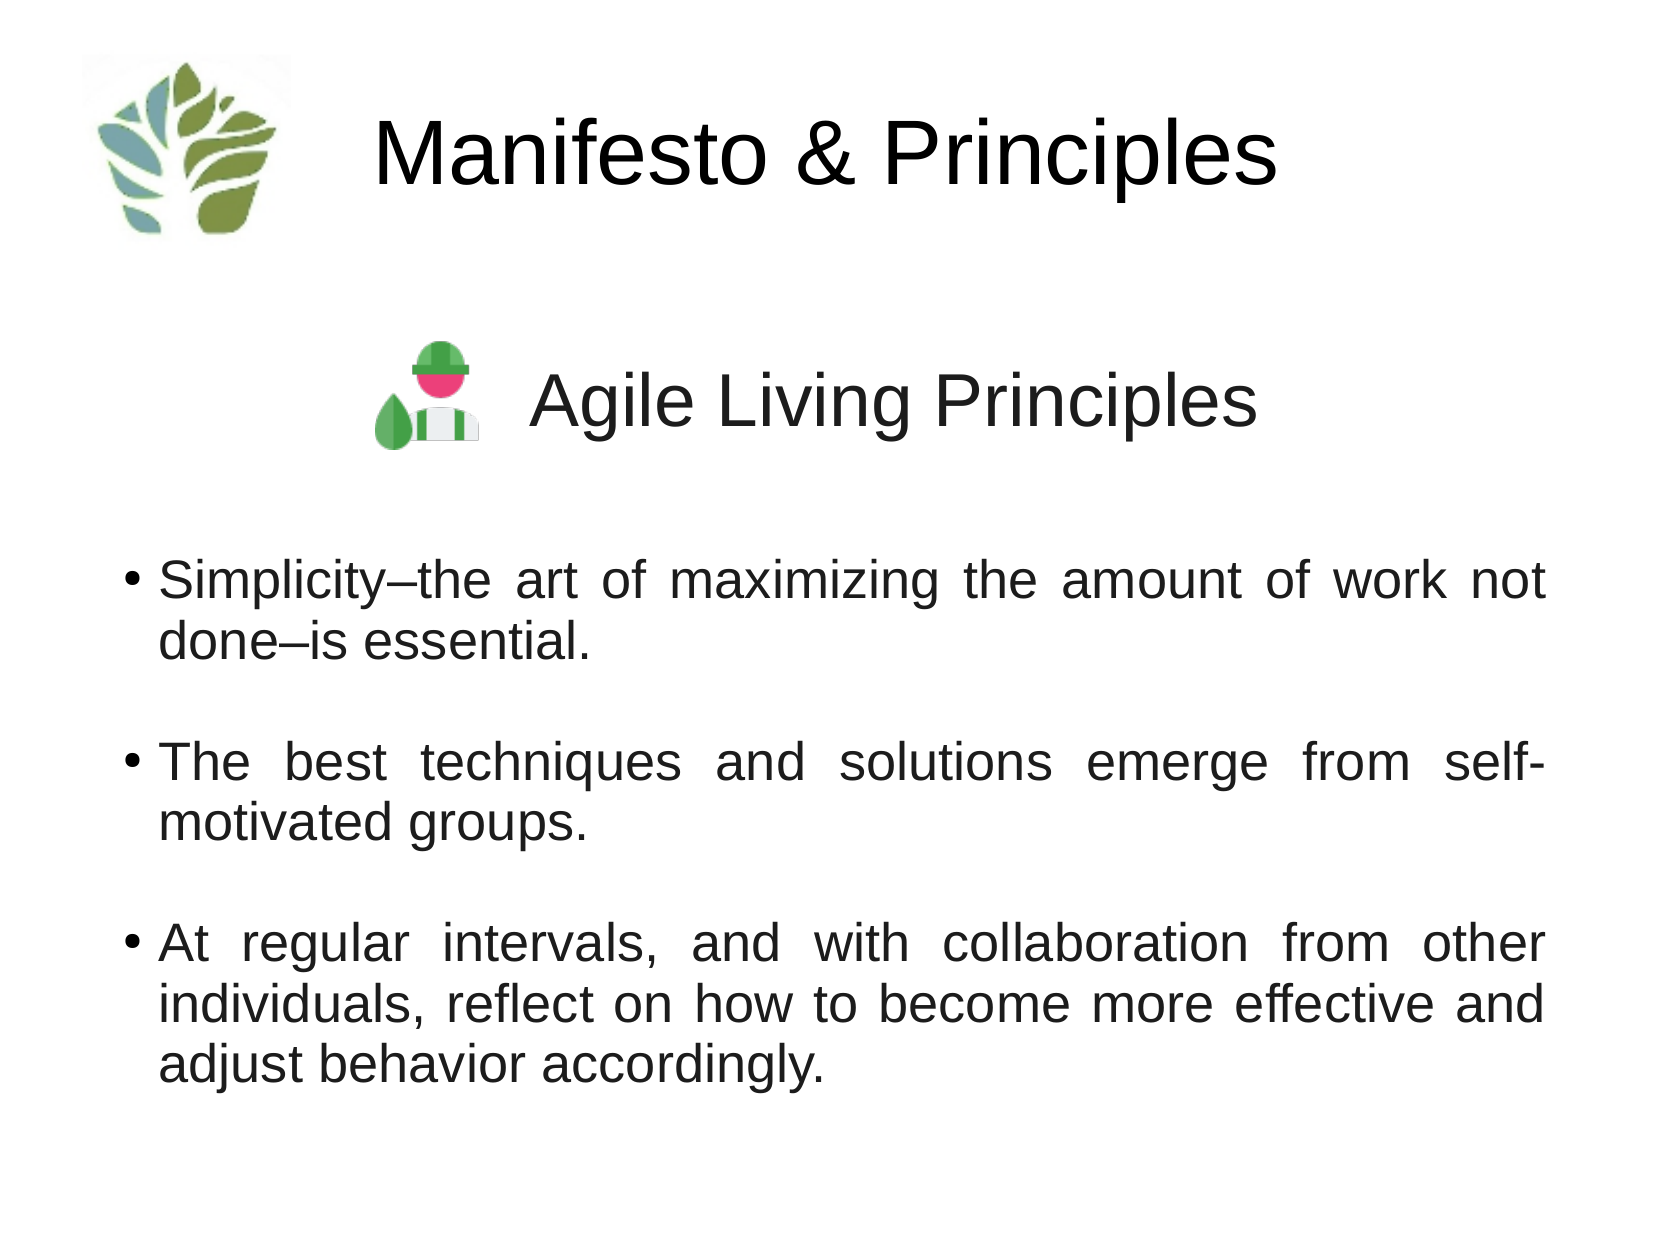

# Manifesto & Principles
Agile Living Principles
Simplicity–the art of maximizing the amount of work not done–is essential.
The best techniques and solutions emerge from self-motivated groups.
At regular intervals, and with collaboration from other individuals, reflect on how to become more effective and adjust behavior accordingly.